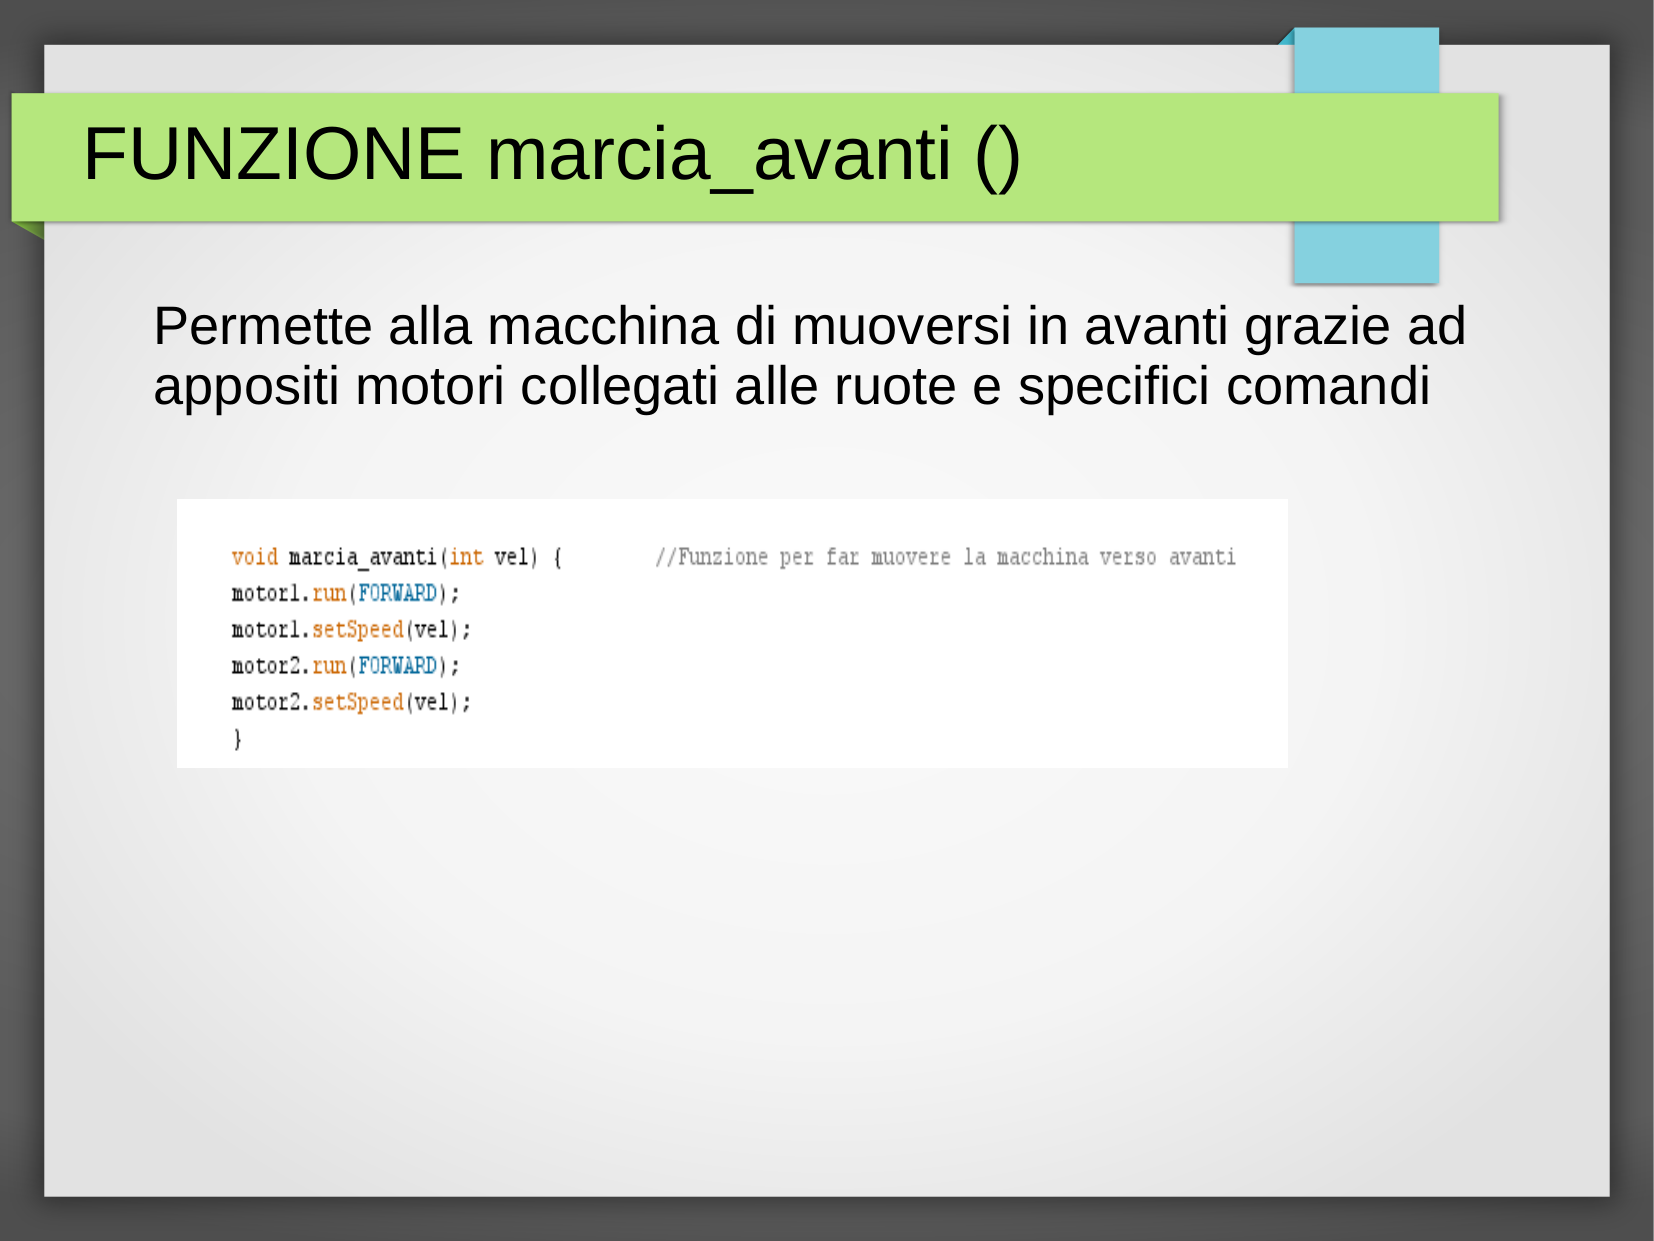

# FUNZIONE marcia_avanti ()
Permette alla macchina di muoversi in avanti grazie ad appositi motori collegati alle ruote e specifici comandi